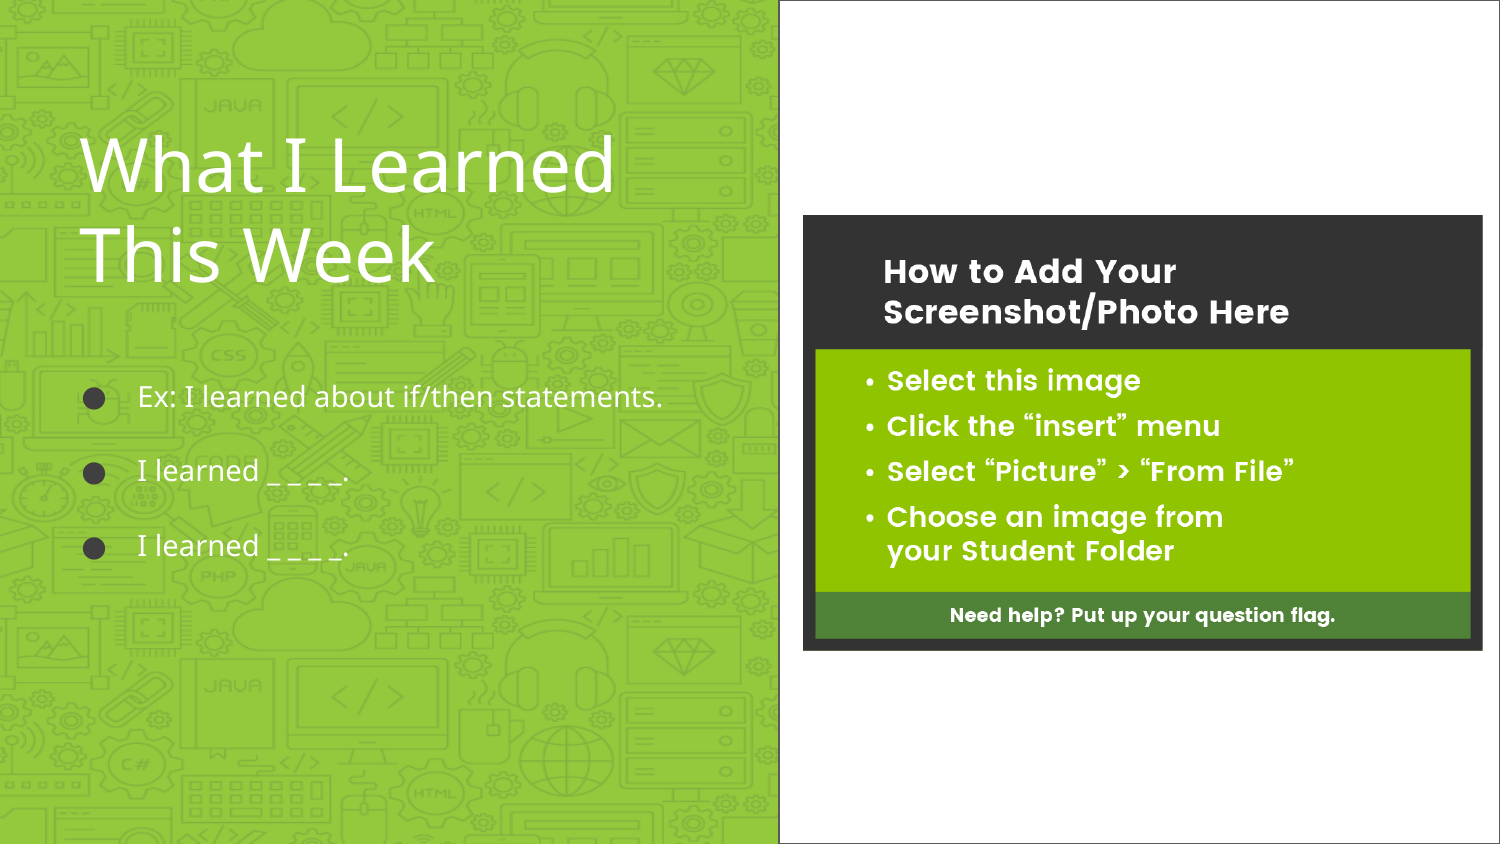

What I Learned This Week
Ex: I learned about if/then statements.
I learned _ _ _ _.
I learned _ _ _ _.